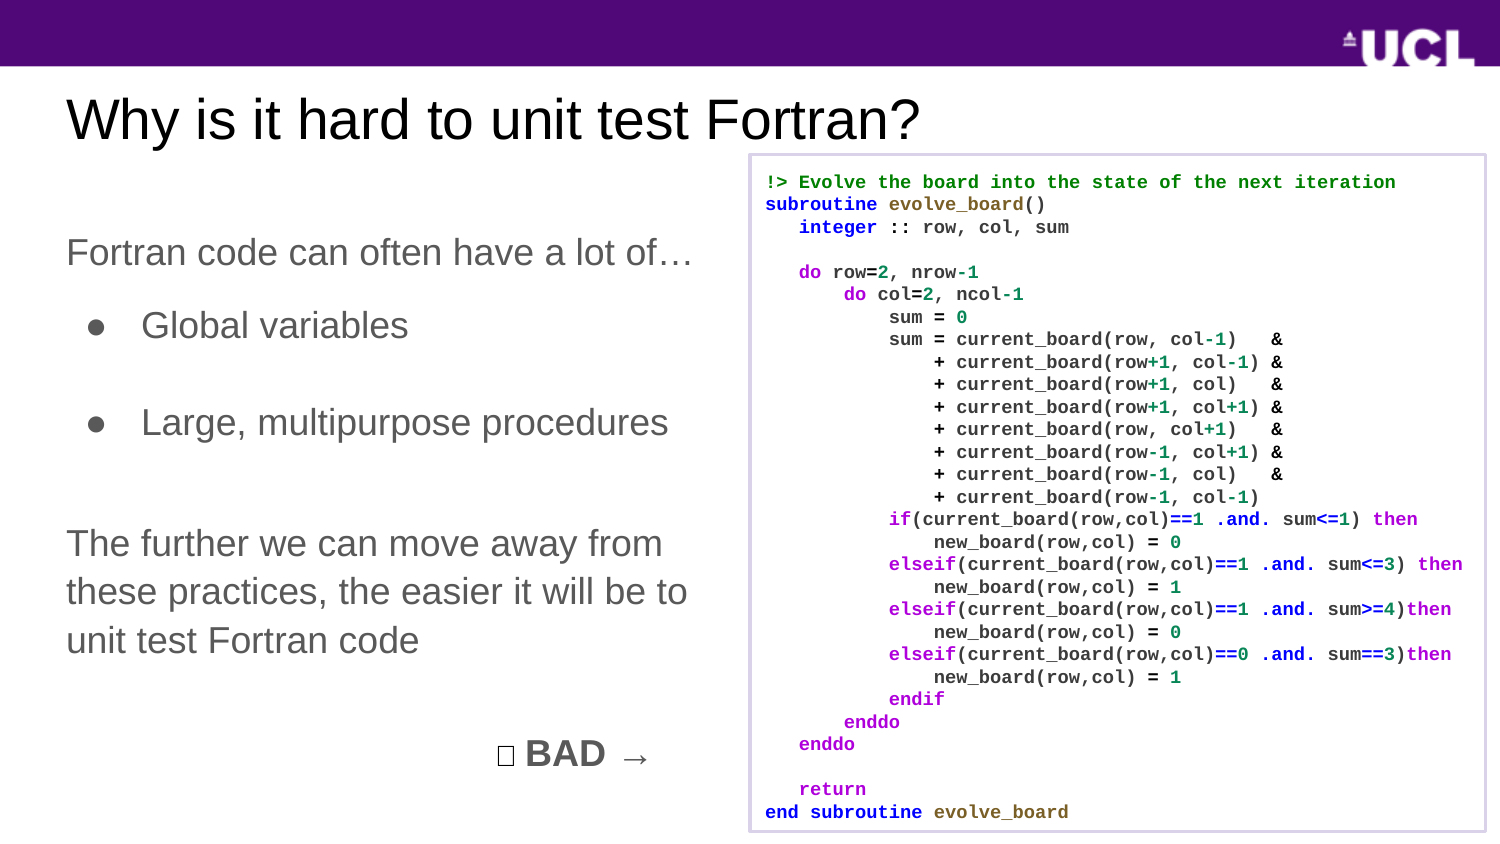

# Why is it hard to unit test Fortran?
!> Evolve the board into the state of the next iteration
subroutine evolve_board()
 integer :: row, col, sum
 do row=2, nrow-1
 do col=2, ncol-1
 sum = 0
 sum = current_board(row, col-1) &
 + current_board(row+1, col-1) &
 + current_board(row+1, col) &
 + current_board(row+1, col+1) &
 + current_board(row, col+1) &
 + current_board(row-1, col+1) &
 + current_board(row-1, col) &
 + current_board(row-1, col-1)
 if(current_board(row,col)==1 .and. sum<=1) then
 new_board(row,col) = 0
 elseif(current_board(row,col)==1 .and. sum<=3) then
 new_board(row,col) = 1
 elseif(current_board(row,col)==1 .and. sum>=4)then
 new_board(row,col) = 0
 elseif(current_board(row,col)==0 .and. sum==3)then
 new_board(row,col) = 1
 endif
 enddo
 enddo
 return
end subroutine evolve_board
Fortran code can often have a lot of…
Global variables
Large, multipurpose procedures
The further we can move away from these practices, the easier it will be to unit test Fortran code
❌ BAD →